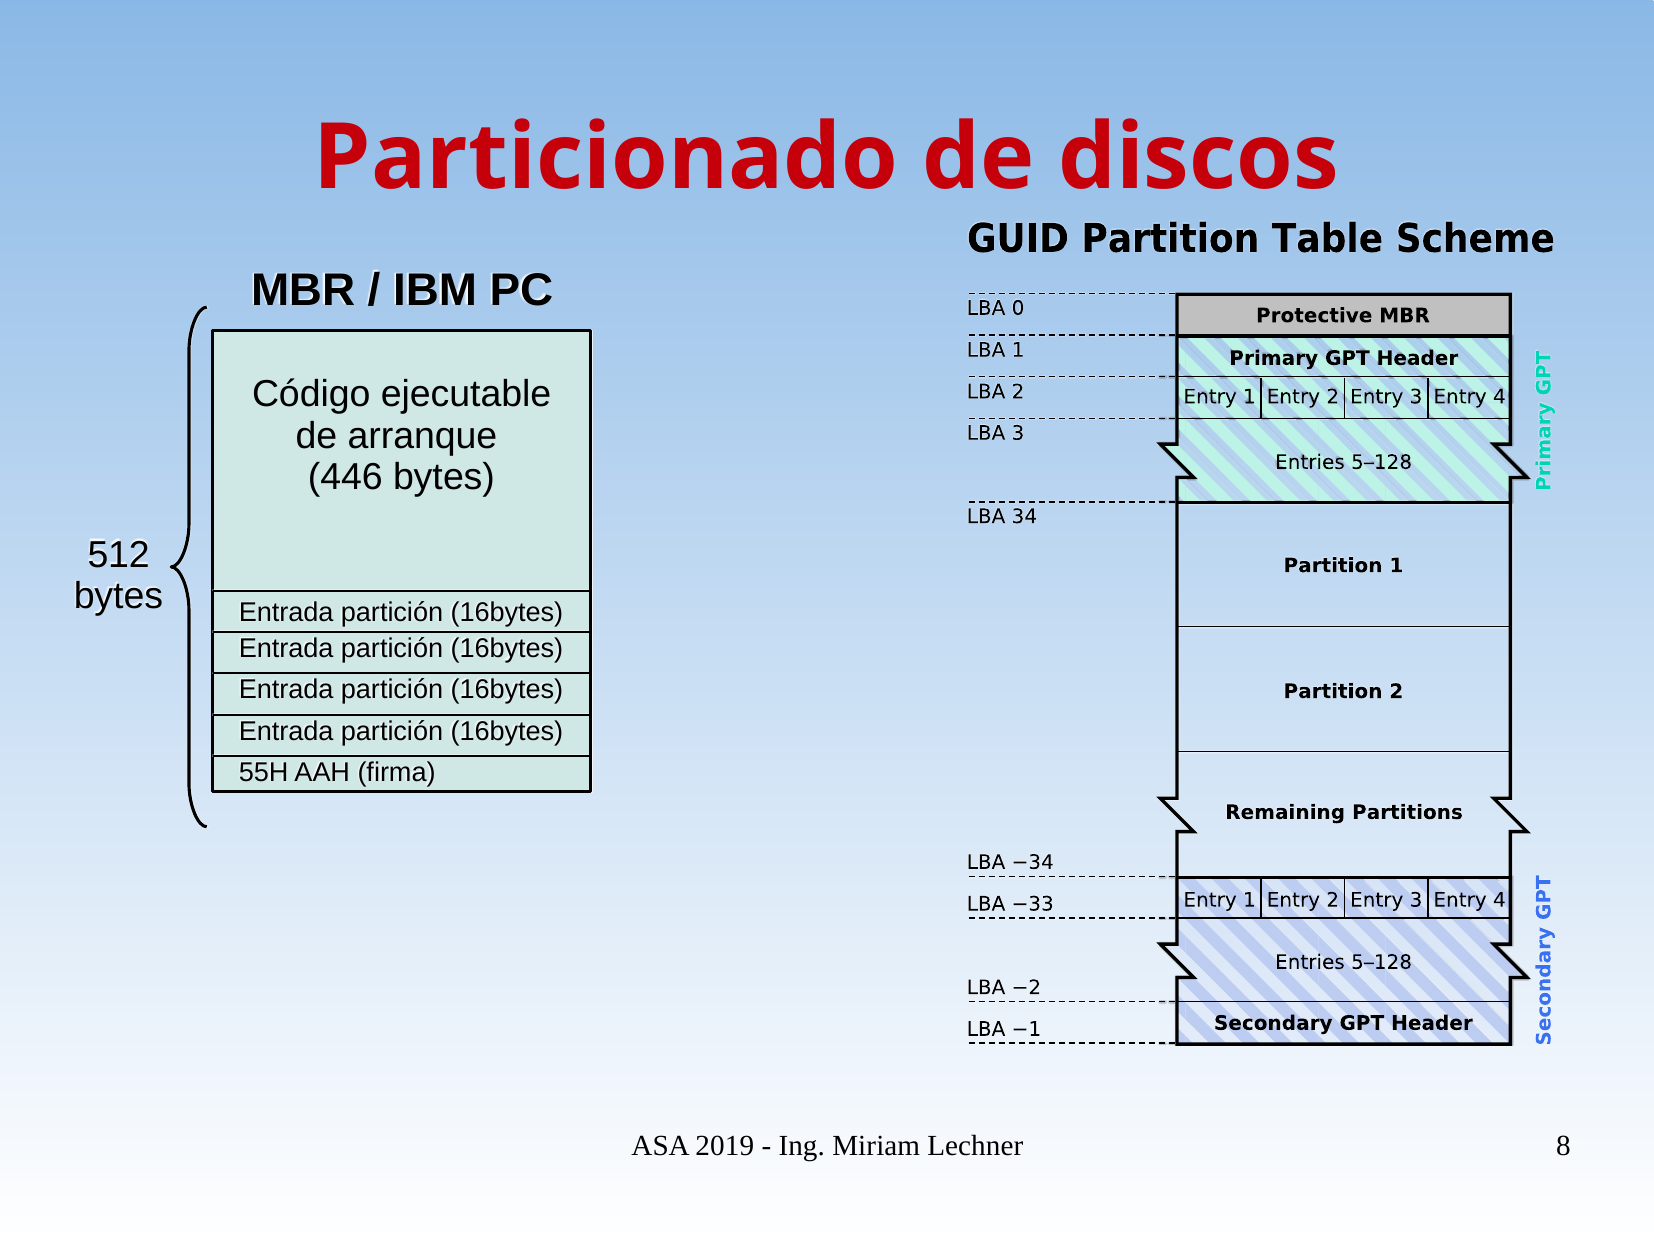

# Particionado de discos
MBR / IBM PC
Código ejecutable
de arranque
(446 bytes)
512
bytes
Entrada partición (16bytes)
Entrada partición (16bytes)
Entrada partición (16bytes)
Entrada partición (16bytes)
55H AAH (firma)
ASA 2019 - Ing. Miriam Lechner
8